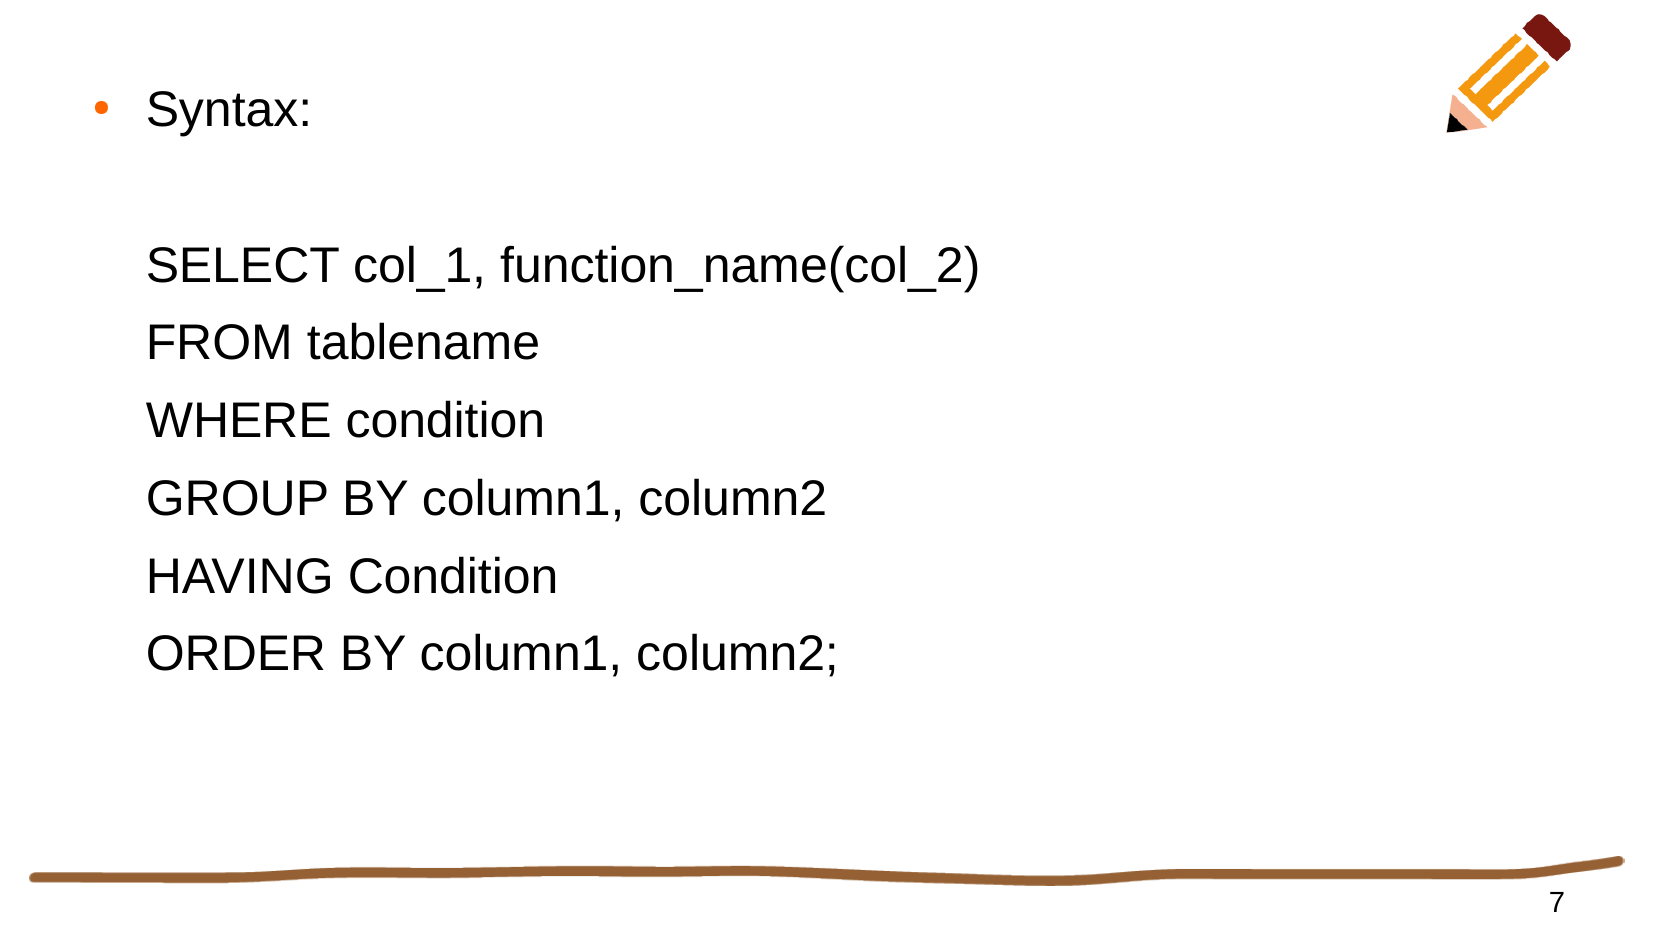

# Syntax:
SELECT col_1, function_name(col_2)
FROM tablename
WHERE condition
GROUP BY column1, column2
HAVING Condition
ORDER BY column1, column2;
7